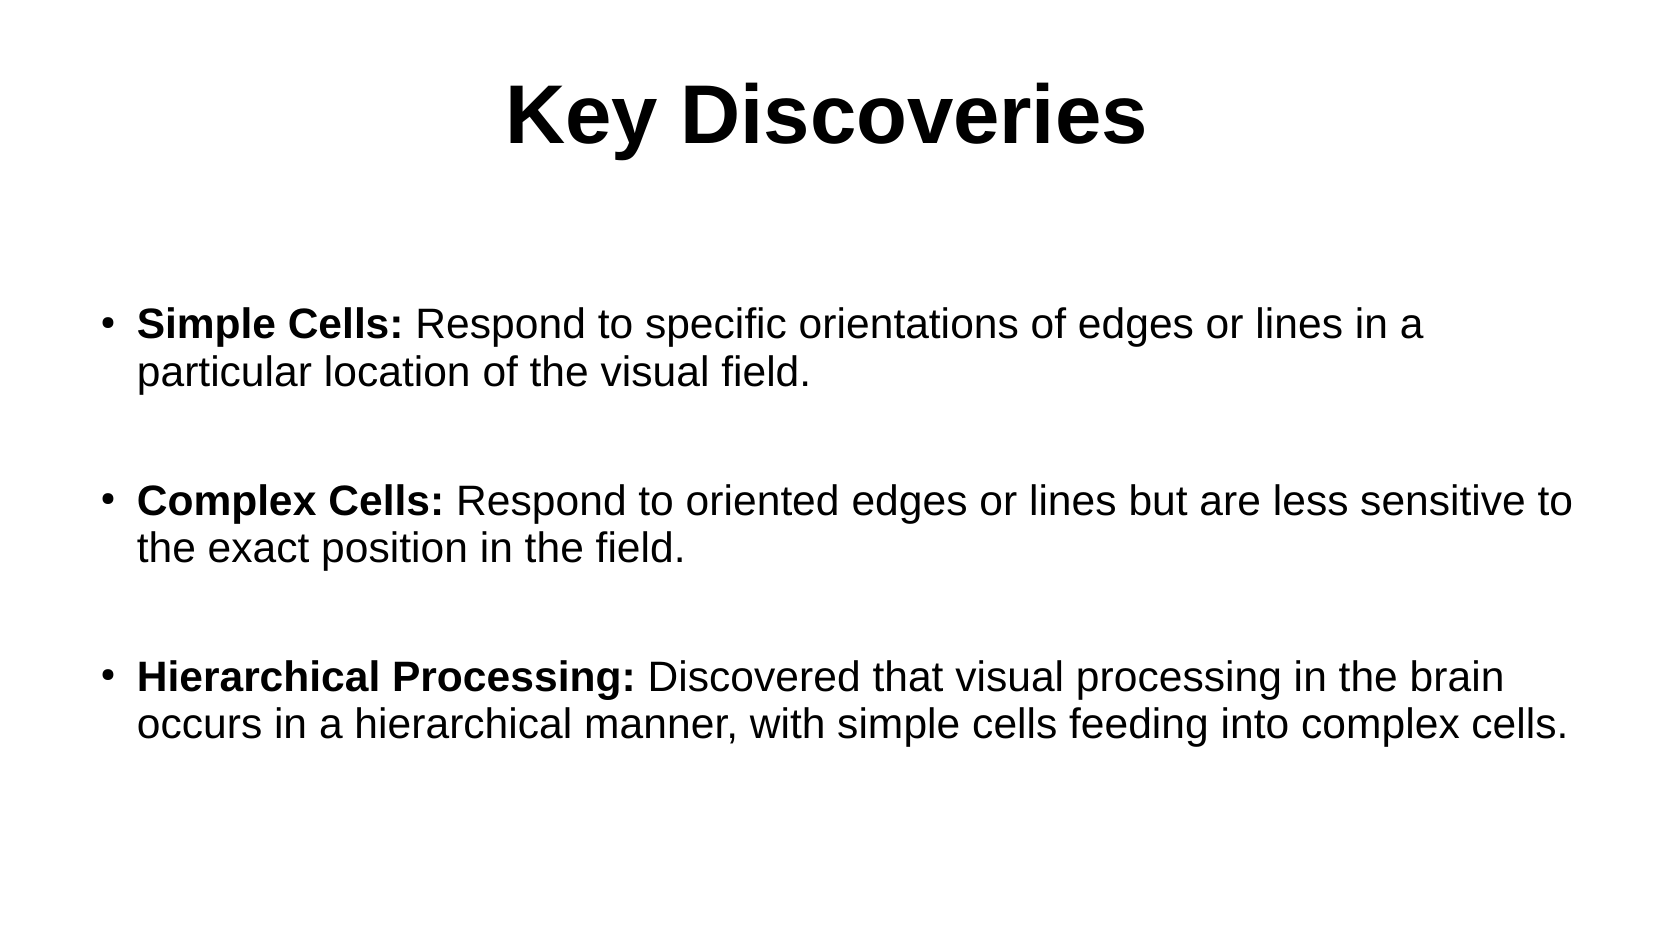

# Key Discoveries
Simple Cells: Respond to specific orientations of edges or lines in a particular location of the visual field.
Complex Cells: Respond to oriented edges or lines but are less sensitive to the exact position in the field.
Hierarchical Processing: Discovered that visual processing in the brain occurs in a hierarchical manner, with simple cells feeding into complex cells.